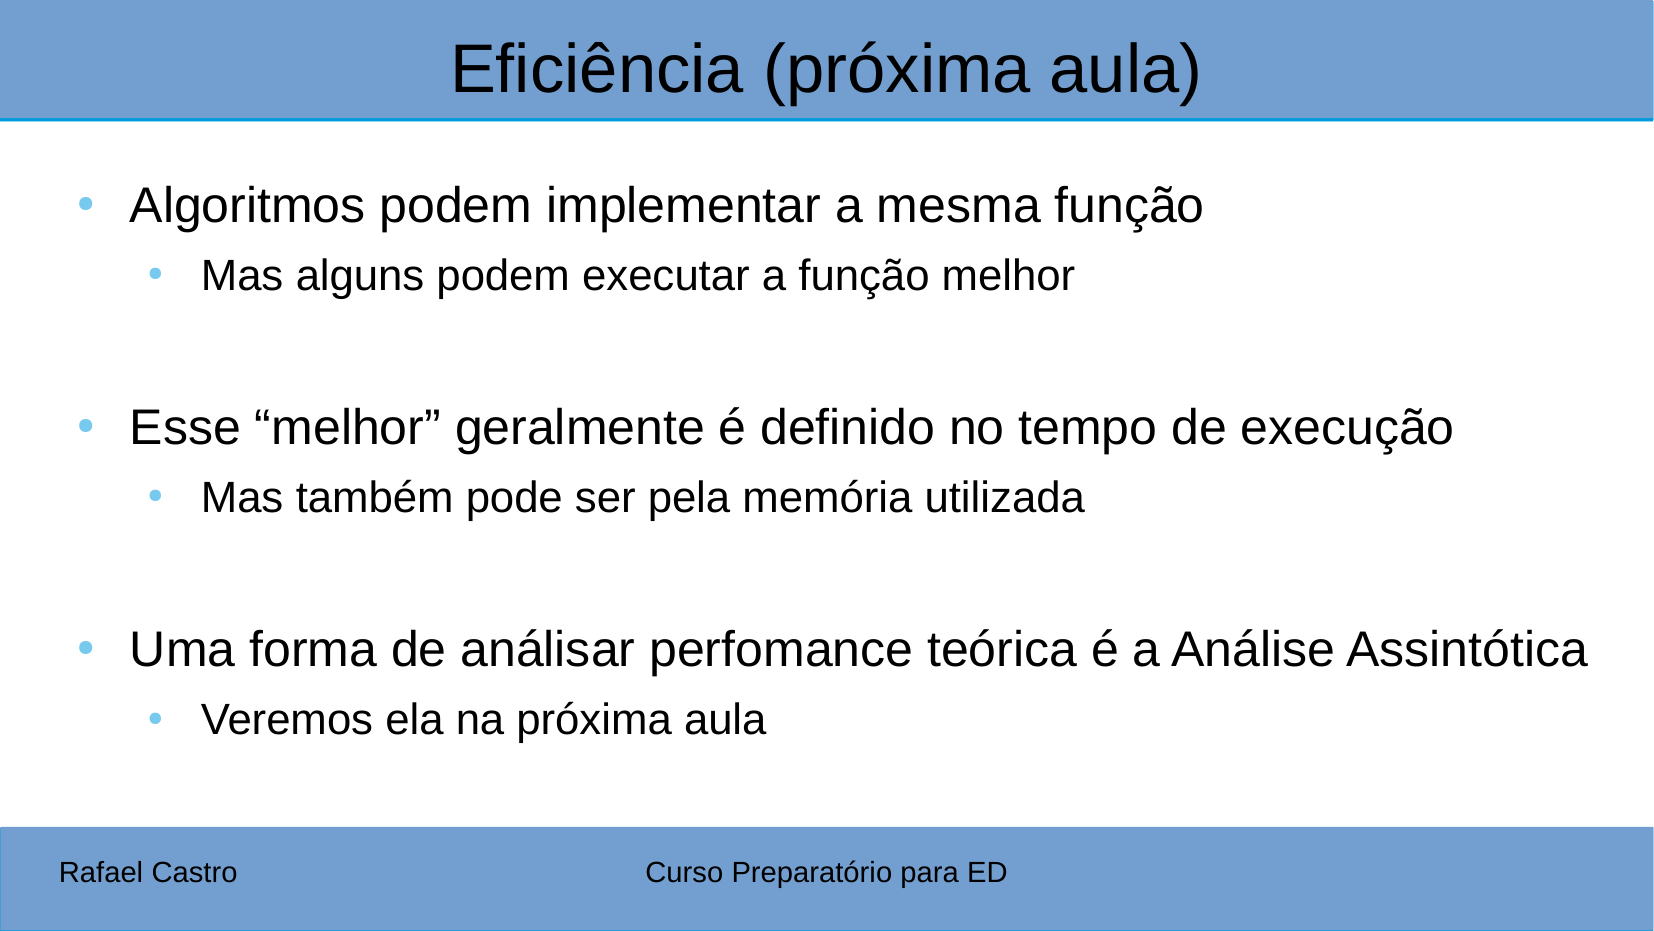

# Eficiência (próxima aula)
Algoritmos podem implementar a mesma função
Mas alguns podem executar a função melhor
Esse “melhor” geralmente é definido no tempo de execução
Mas também pode ser pela memória utilizada
Uma forma de análisar perfomance teórica é a Análise Assintótica
Veremos ela na próxima aula
Curso Preparatório para ED